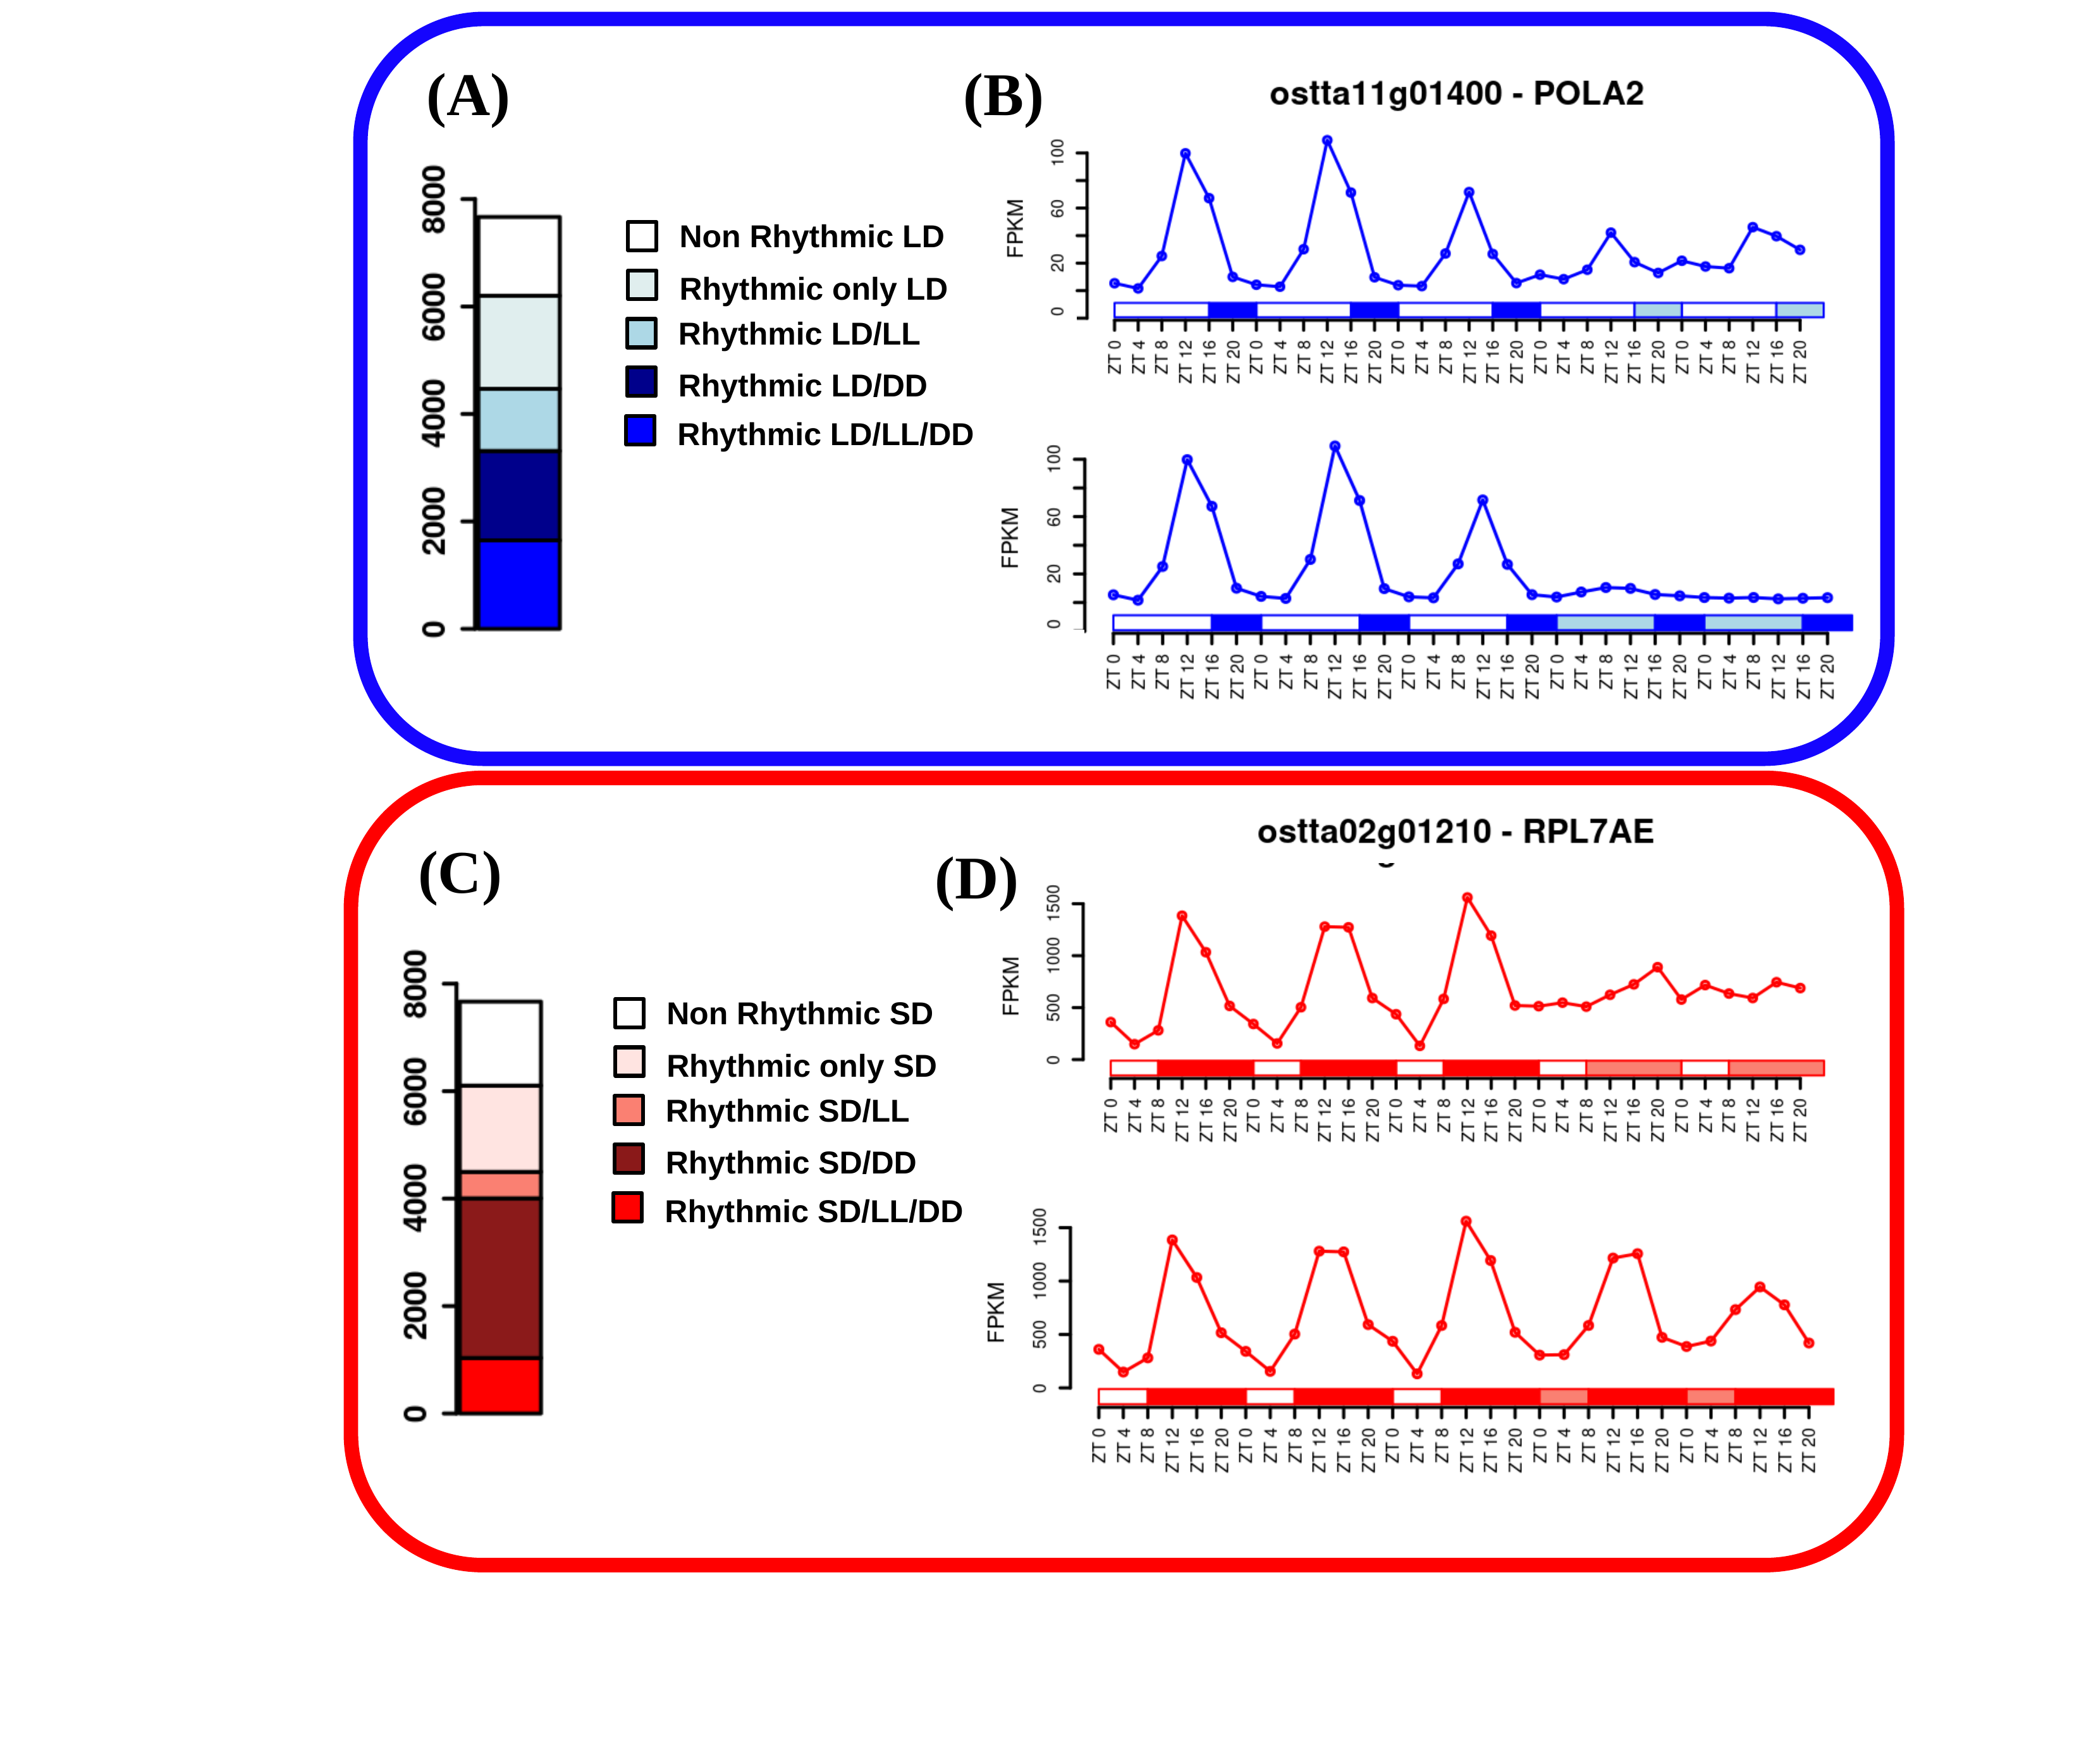

(B)
 (A)
Non Rhythmic LD
Rhythmic only LD
Rhythmic LD/LL
Rhythmic LD/DD
Rhythmic LD/LL/DD
 (C)
 (D)
Non Rhythmic SD
Rhythmic only SD
Rhythmic SD/LL
Rhythmic SD/DD
Rhythmic SD/LL/DD